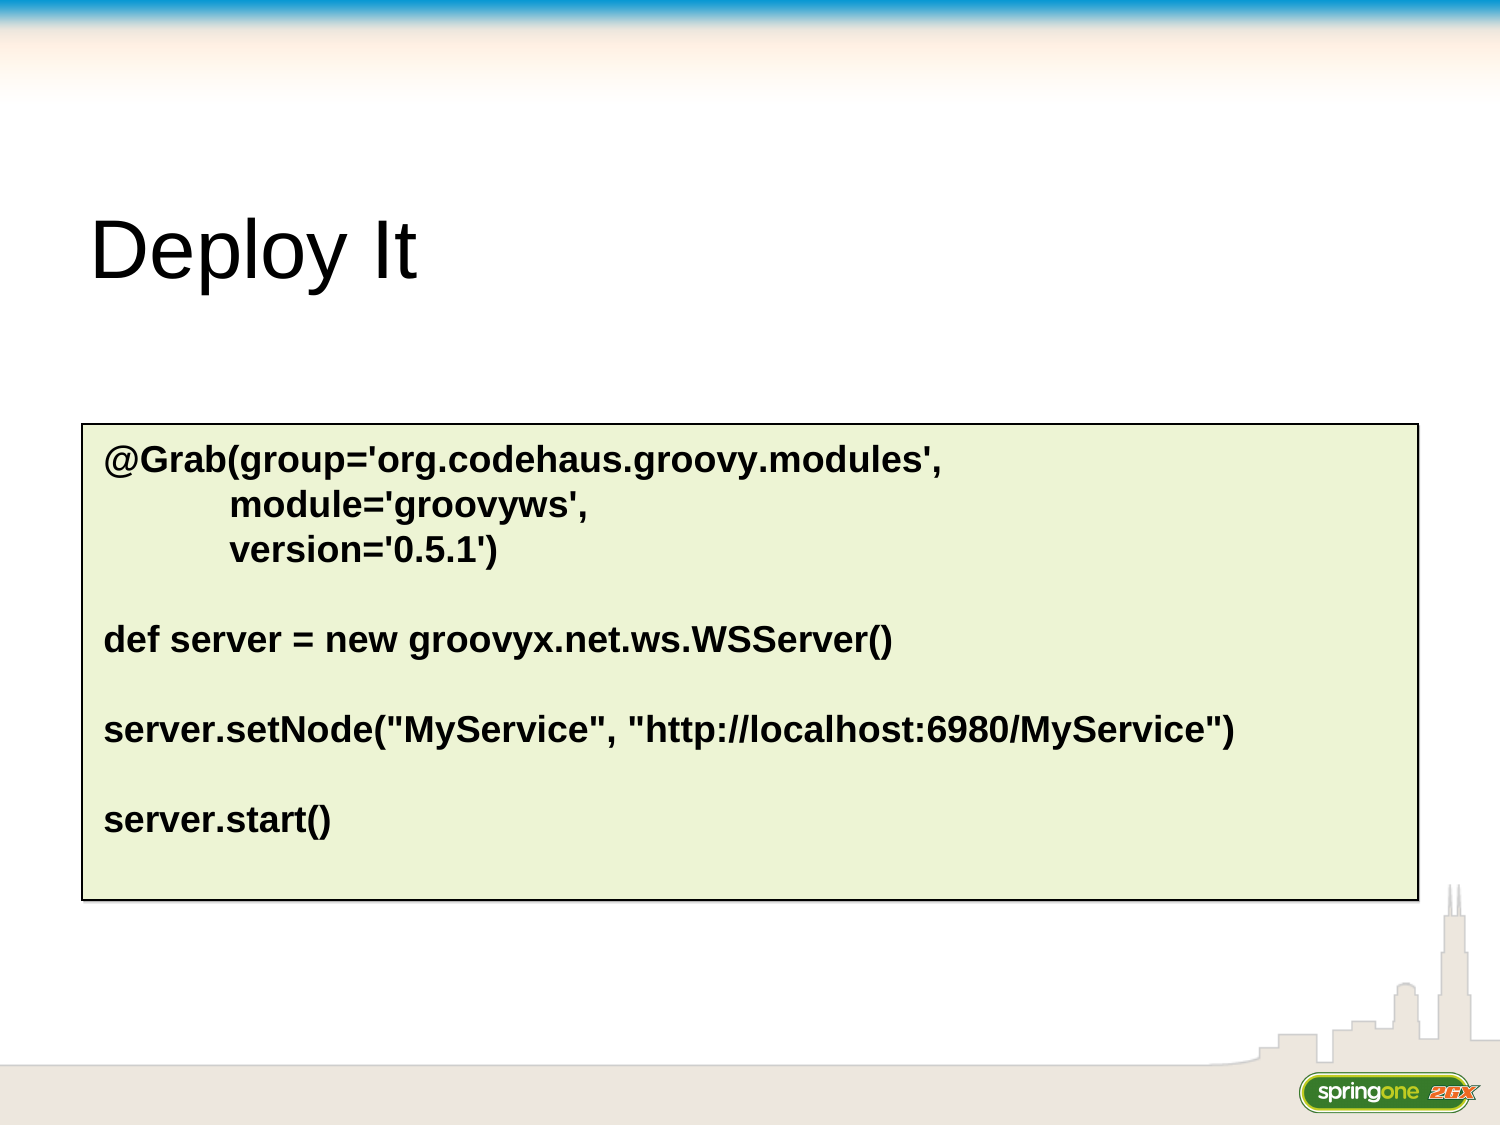

Deploy It
@Grab(group='org.codehaus.groovy.modules',
 module='groovyws',
 version='0.5.1')
def server = new groovyx.net.ws.WSServer()
server.setNode("MyService", "http://localhost:6980/MyService")
server.start()